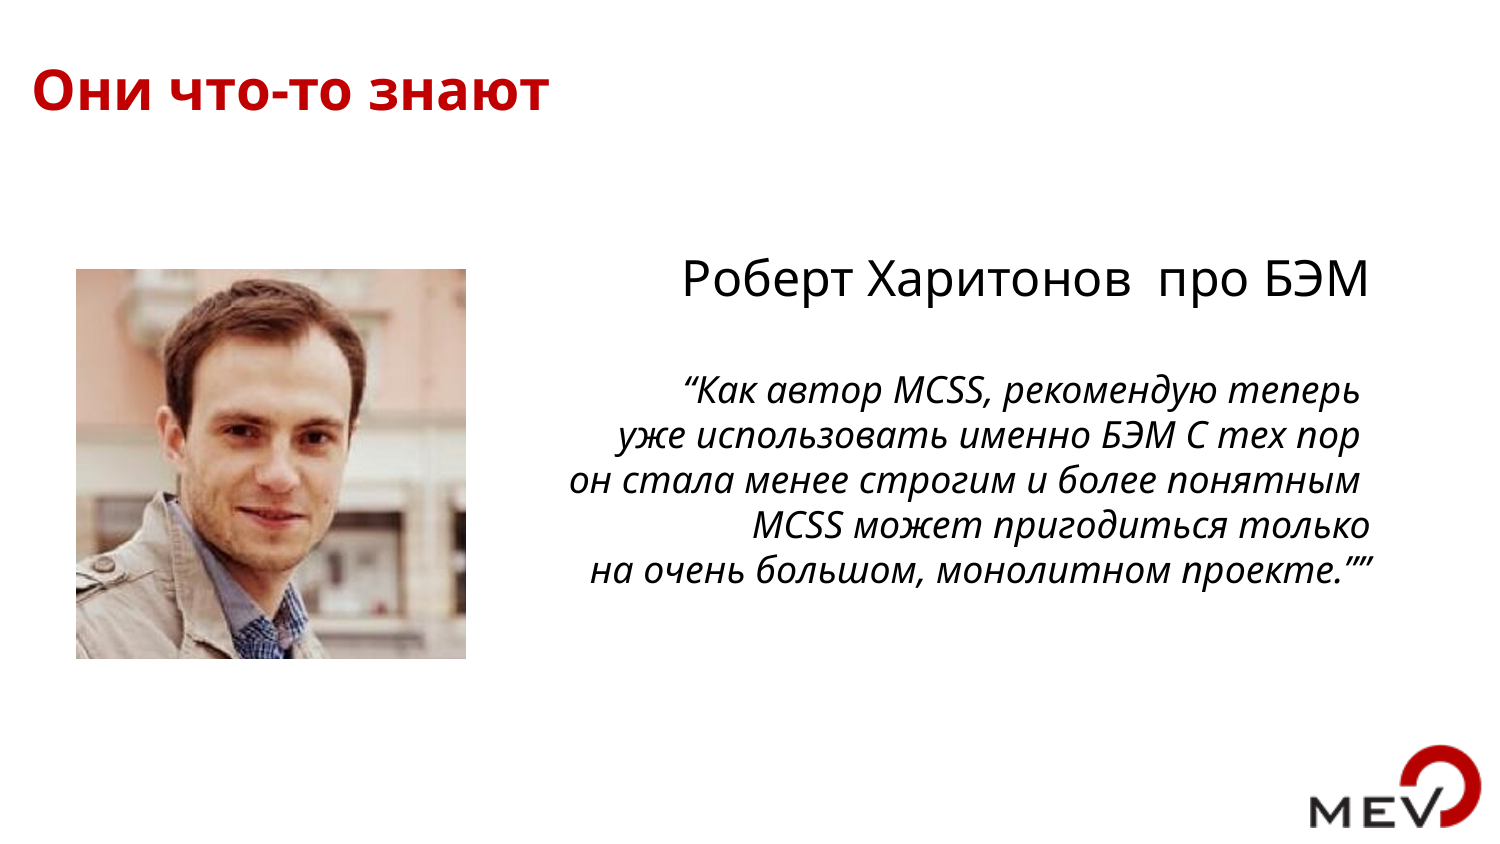

# Они что-то знают
Роберт Харитонов про БЭМ
“Как автор MCSS, рекомендую теперь
уже использовать именно БЭМ С тех пор
он стала менее строгим и более понятным
MCSS может пригодиться только
 на очень большом, монолитном проекте.””